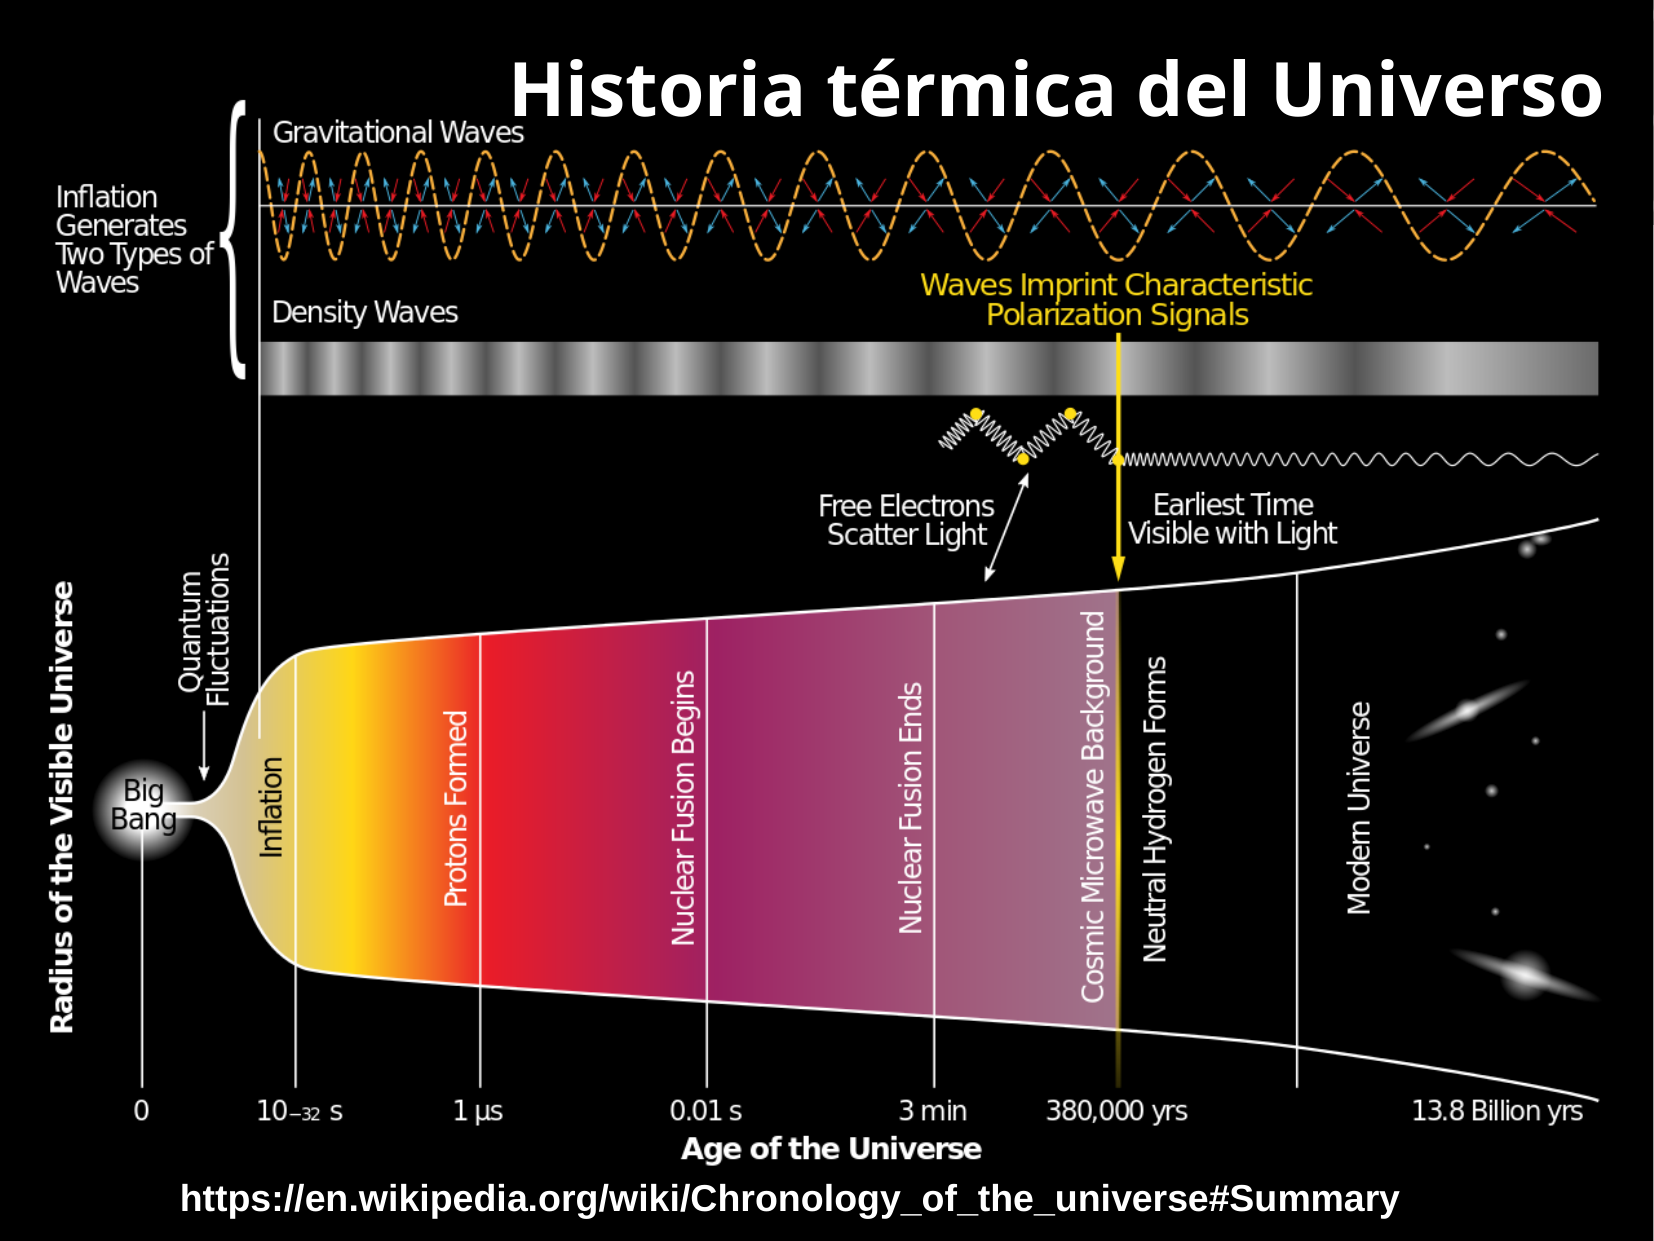

# Historia térmica del Universo
https://en.wikipedia.org/wiki/Chronology_of_the_universe#Summary
Nov 20, 2019
H. Asorey - IPAC 2019
18